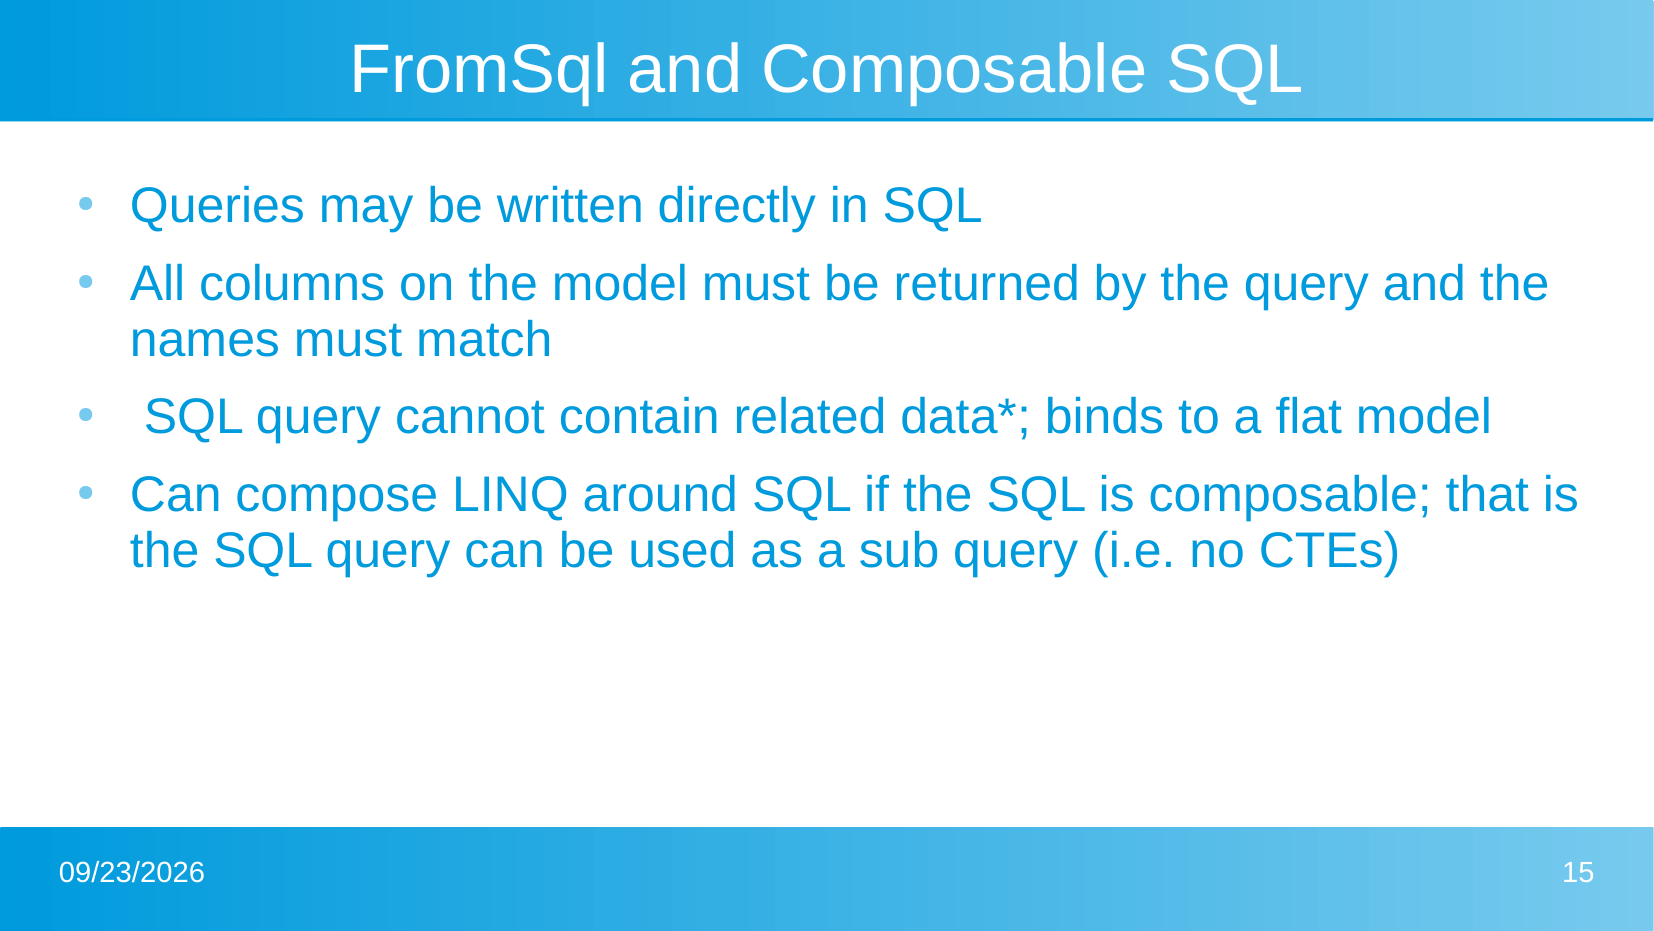

# FromSql and Composable SQL
Queries may be written directly in SQL
All columns on the model must be returned by the query and the names must match
 SQL query cannot contain related data*; binds to a flat model
Can compose LINQ around SQL if the SQL is composable; that is the SQL query can be used as a sub query (i.e. no CTEs)
15